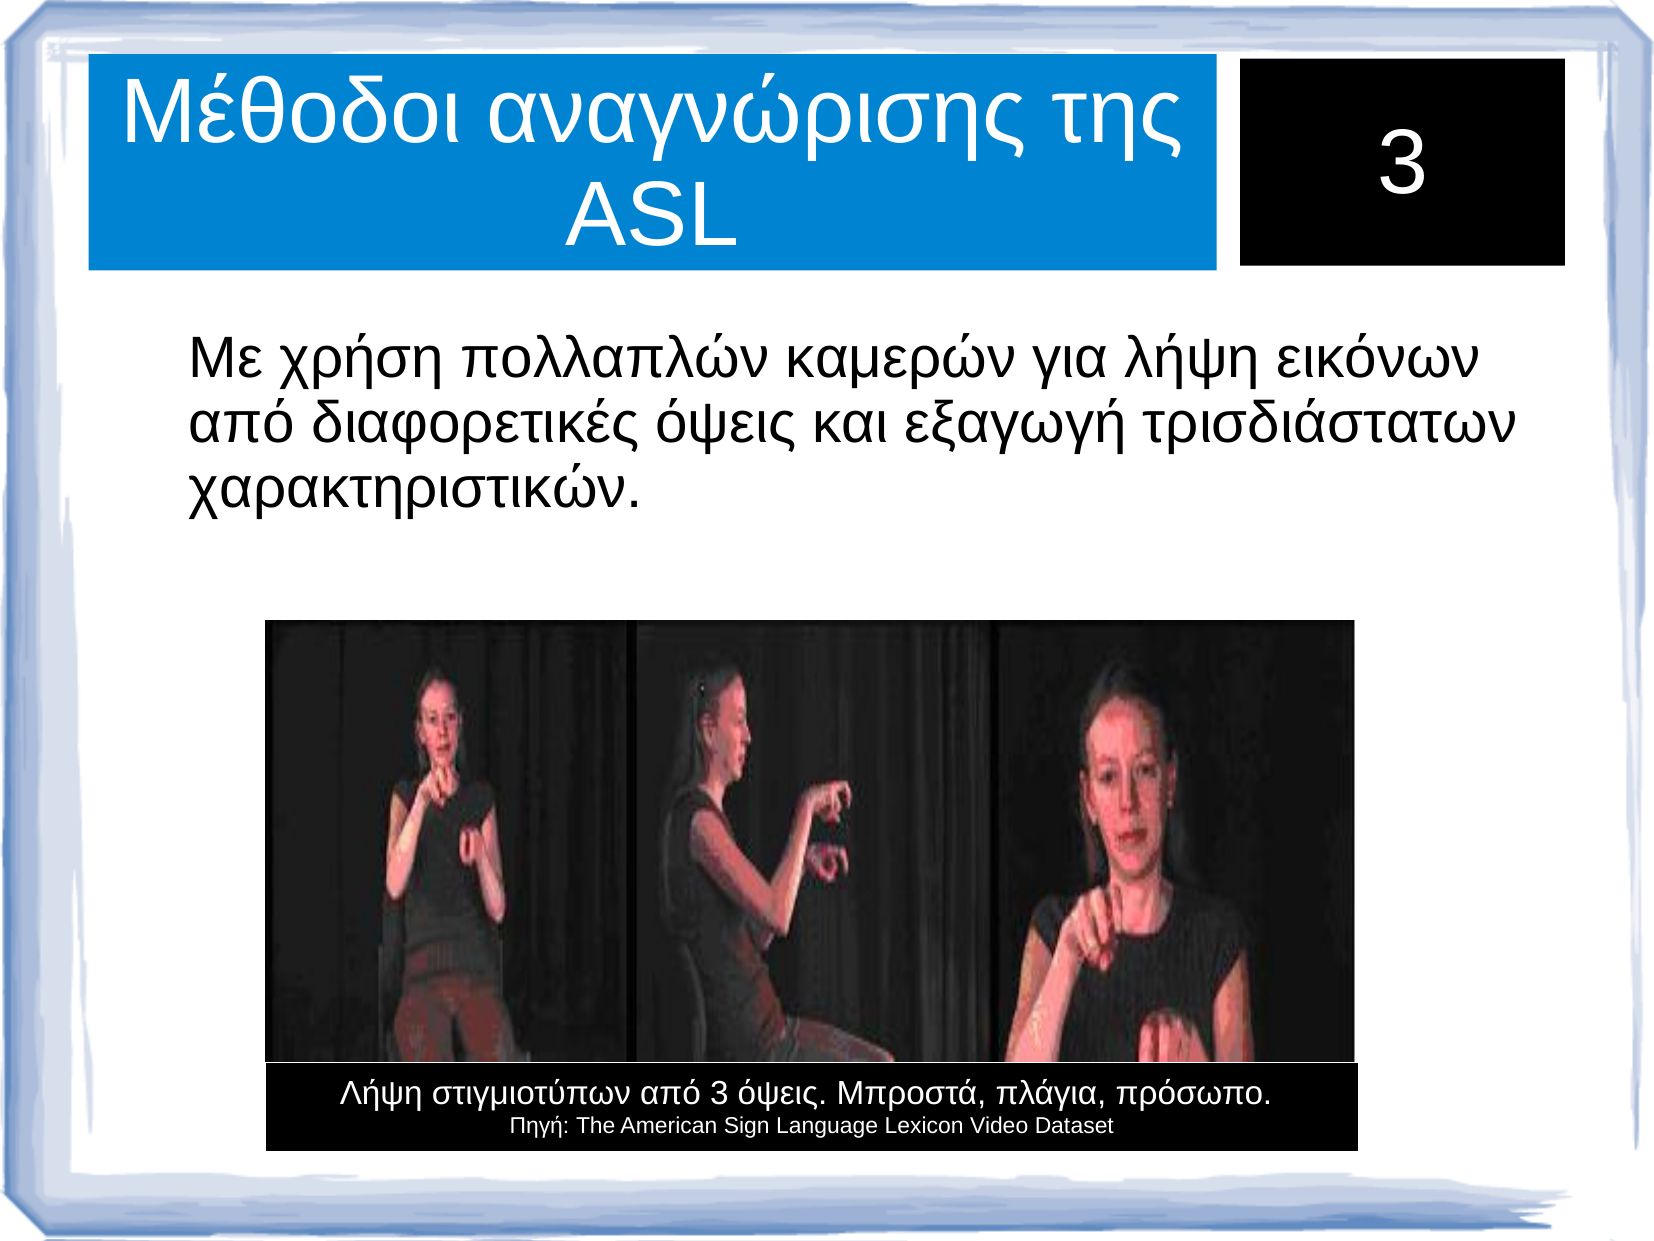

Μέθοδοι αναγνώρισης της ASL
3
# Με χρήση πολλαπλών καμερών για λήψη εικόνων από διαφορετικές όψεις και εξαγωγή τρισδιάστατων χαρακτηριστικών.
Λήψη στιγμιοτύπων από 3 όψεις. Μπροστά, πλάγια, πρόσωπο.
Πηγή: The American Sign Language Lexicon Video Dataset